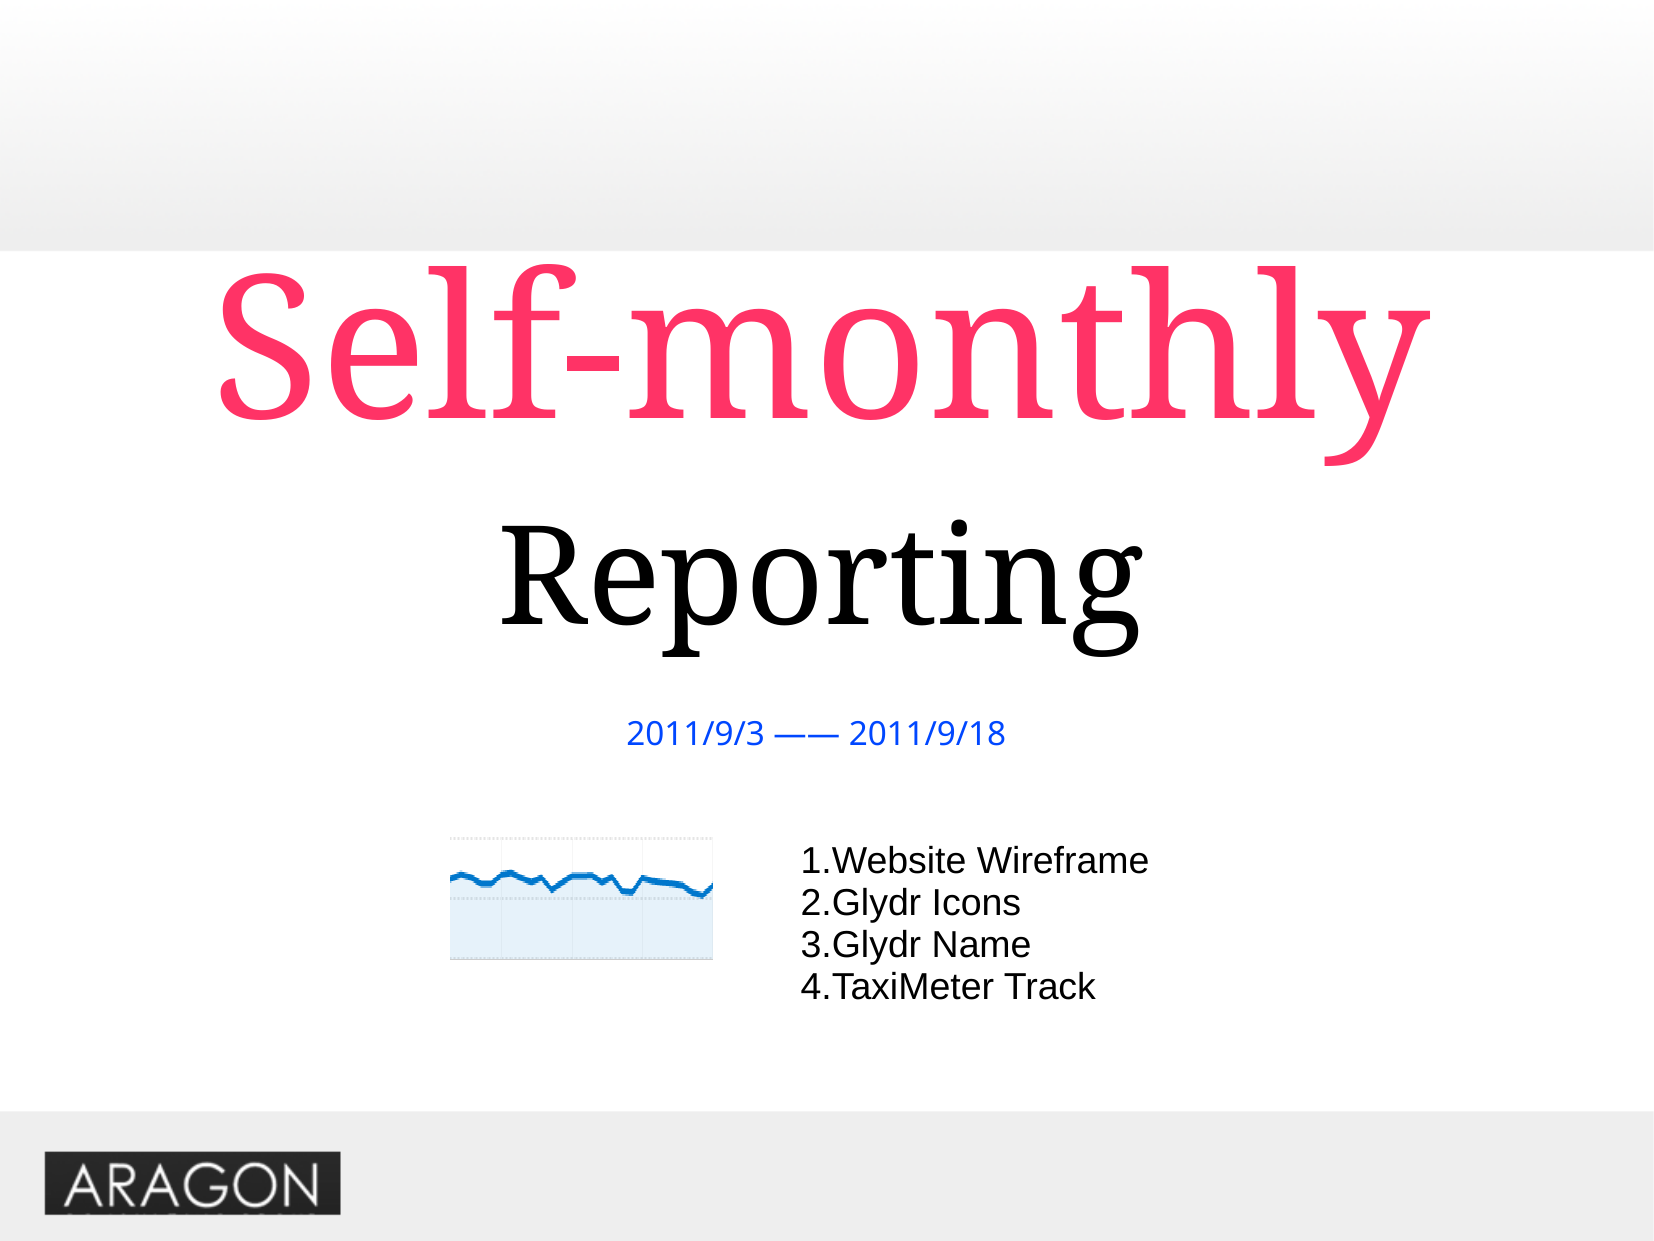

# Self-monthly Reporting
2011/9/3 —— 2011/9/18
Website Wireframe
Glydr Icons
Glydr Name
TaxiMeter Track